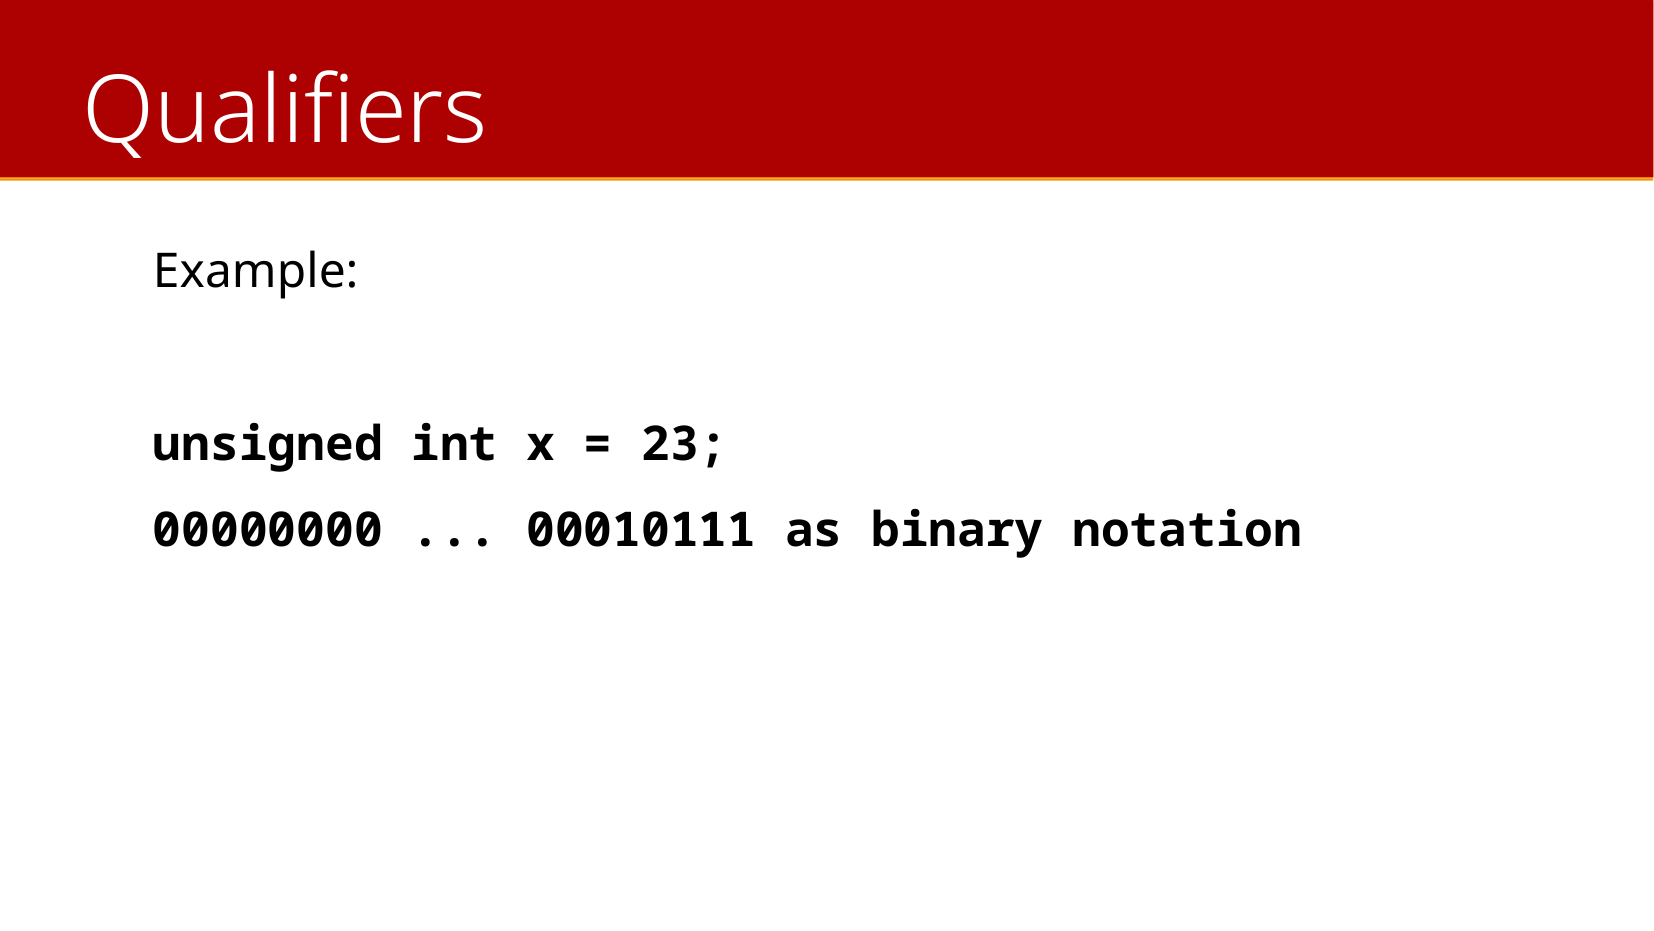

# Qualifiers
Example:
unsigned int x = 23;
00000000 ... 00010111 as binary notation